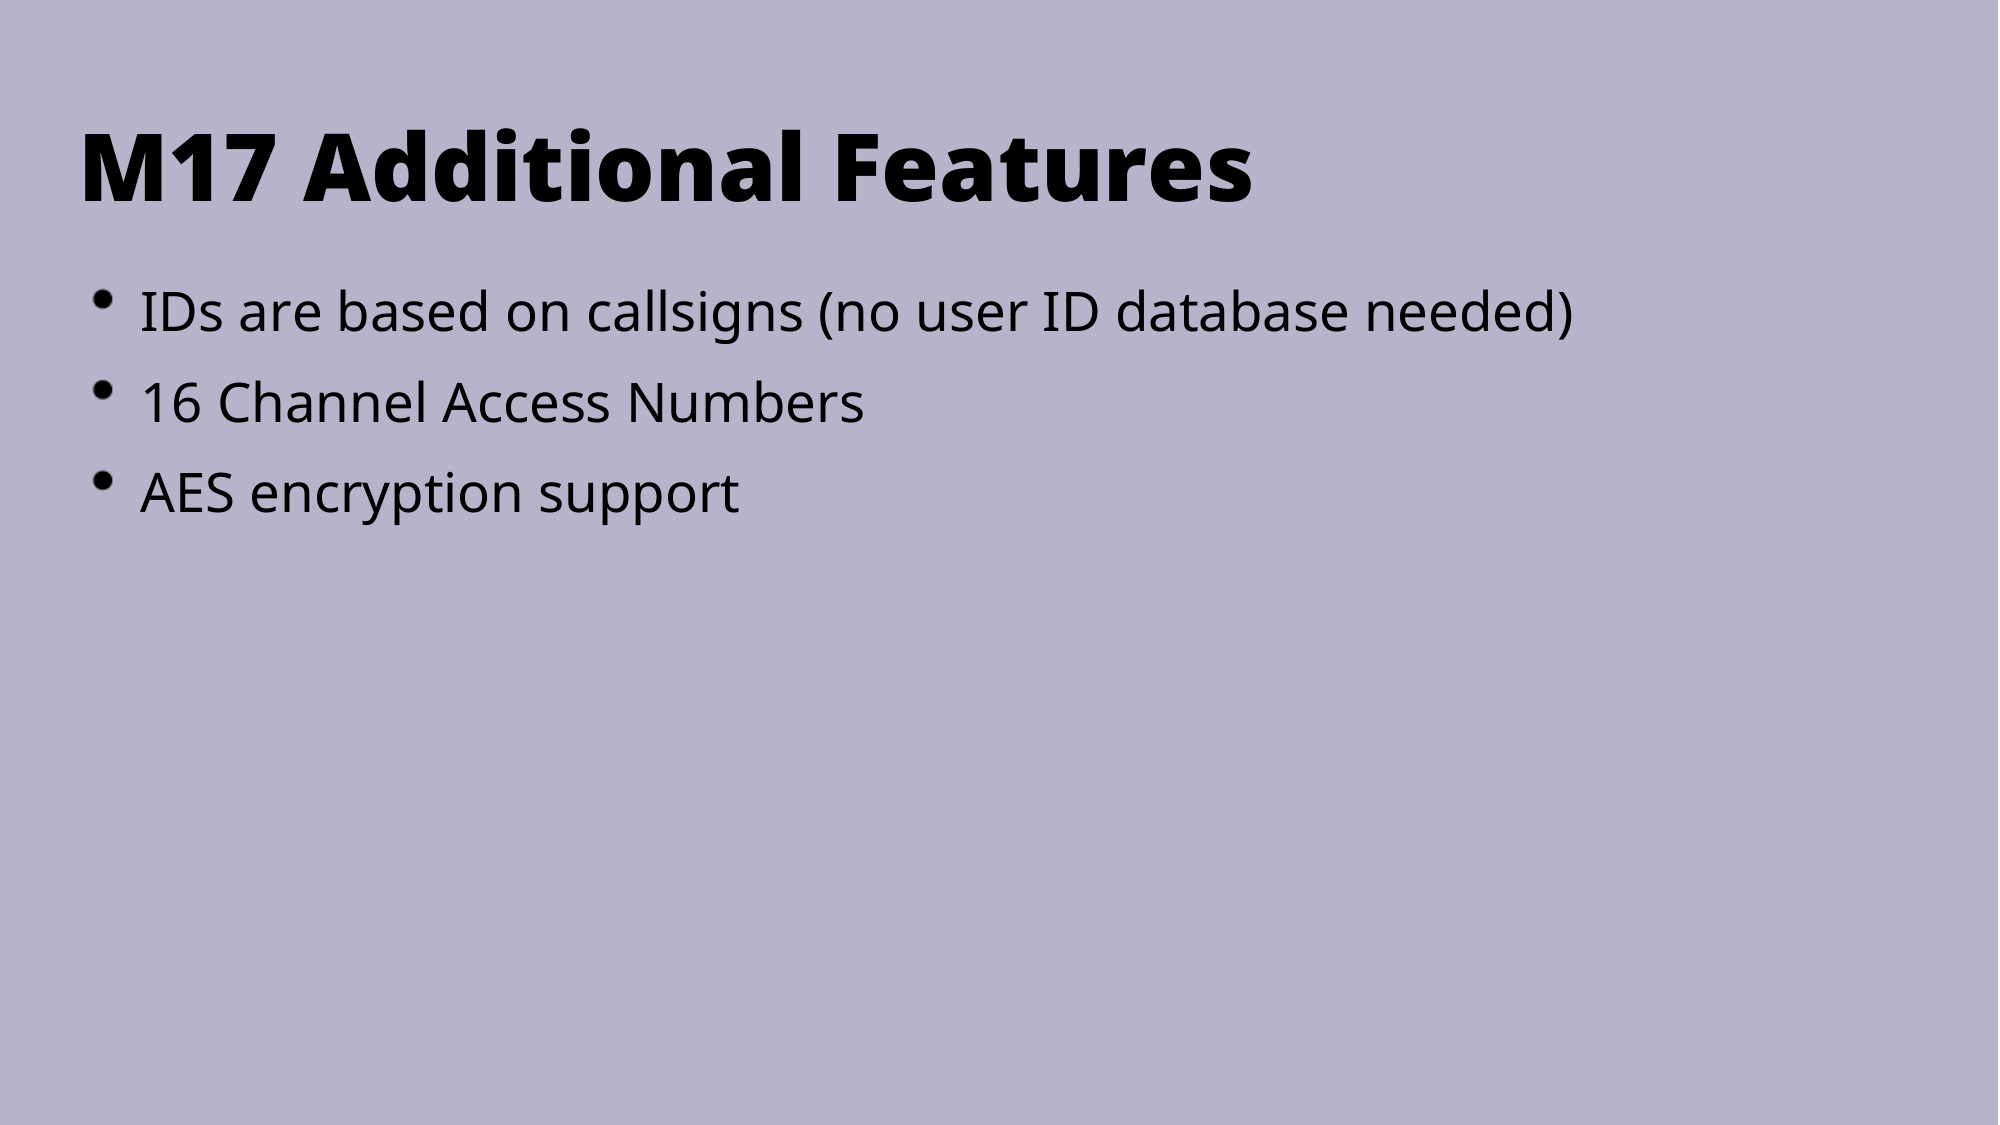

M17 Additional Features
IDs are based on callsigns (no user ID database needed)
16 Channel Access Numbers
AES encryption support